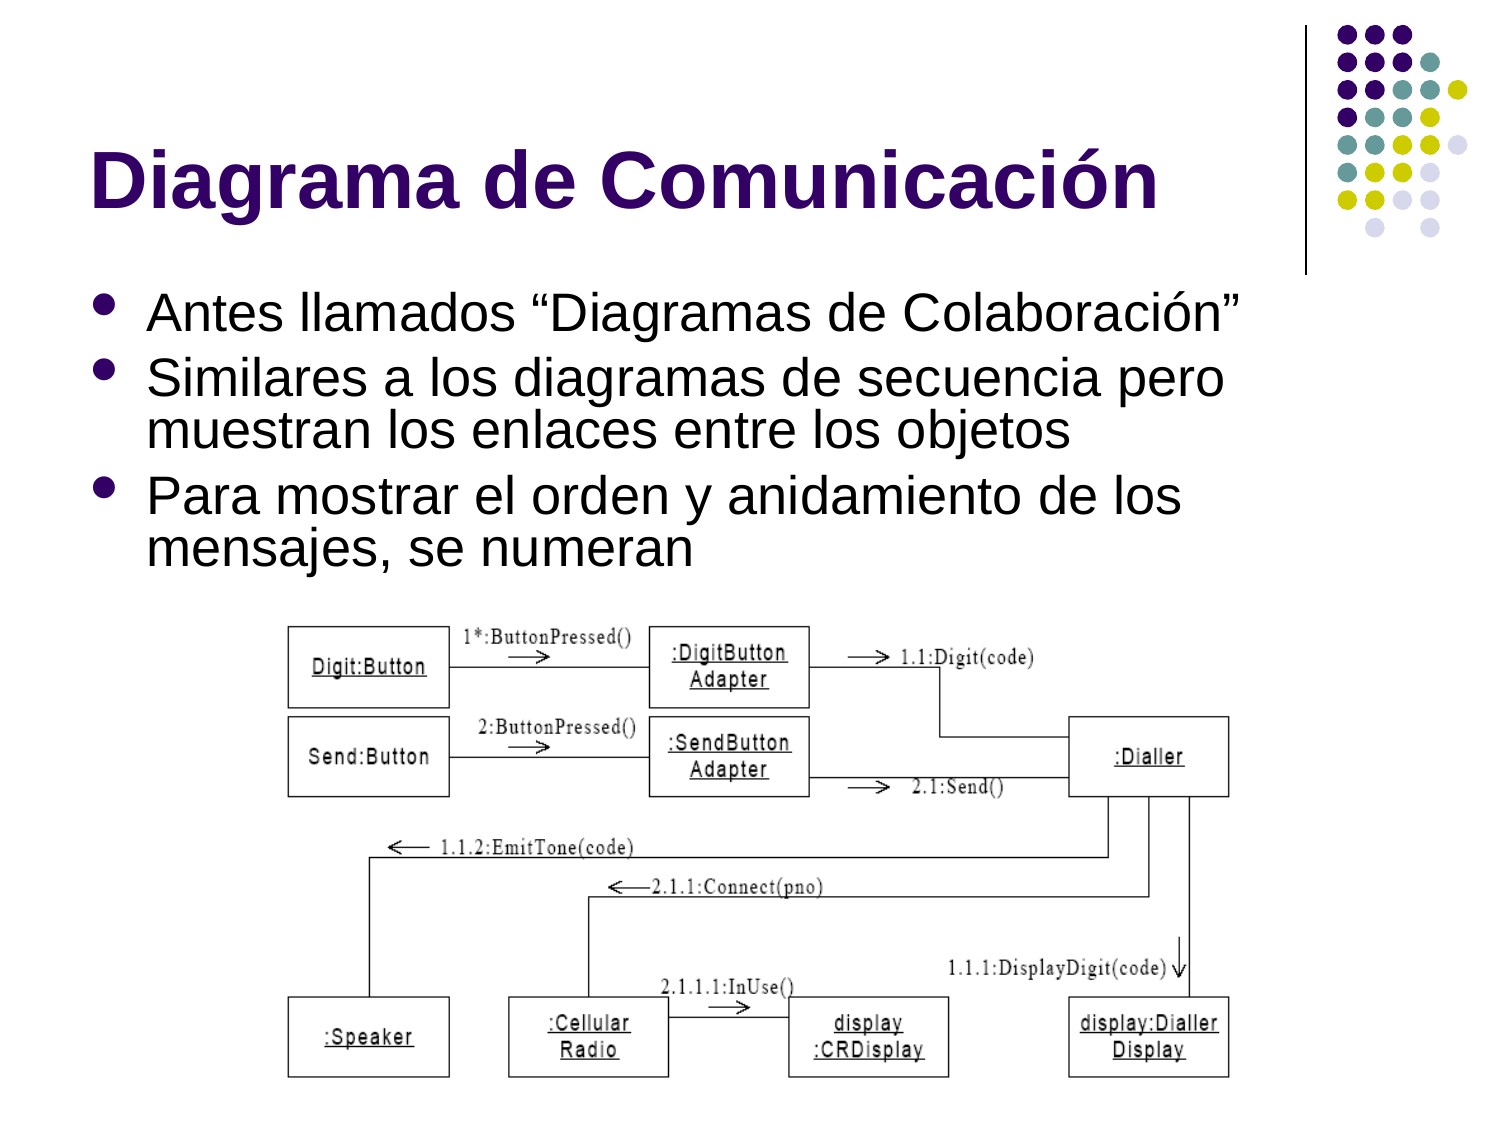

# Diagrama de Comunicación
Antes llamados “Diagramas de Colaboración”
Similares a los diagramas de secuencia pero muestran los enlaces entre los objetos
Para mostrar el orden y anidamiento de los mensajes, se numeran